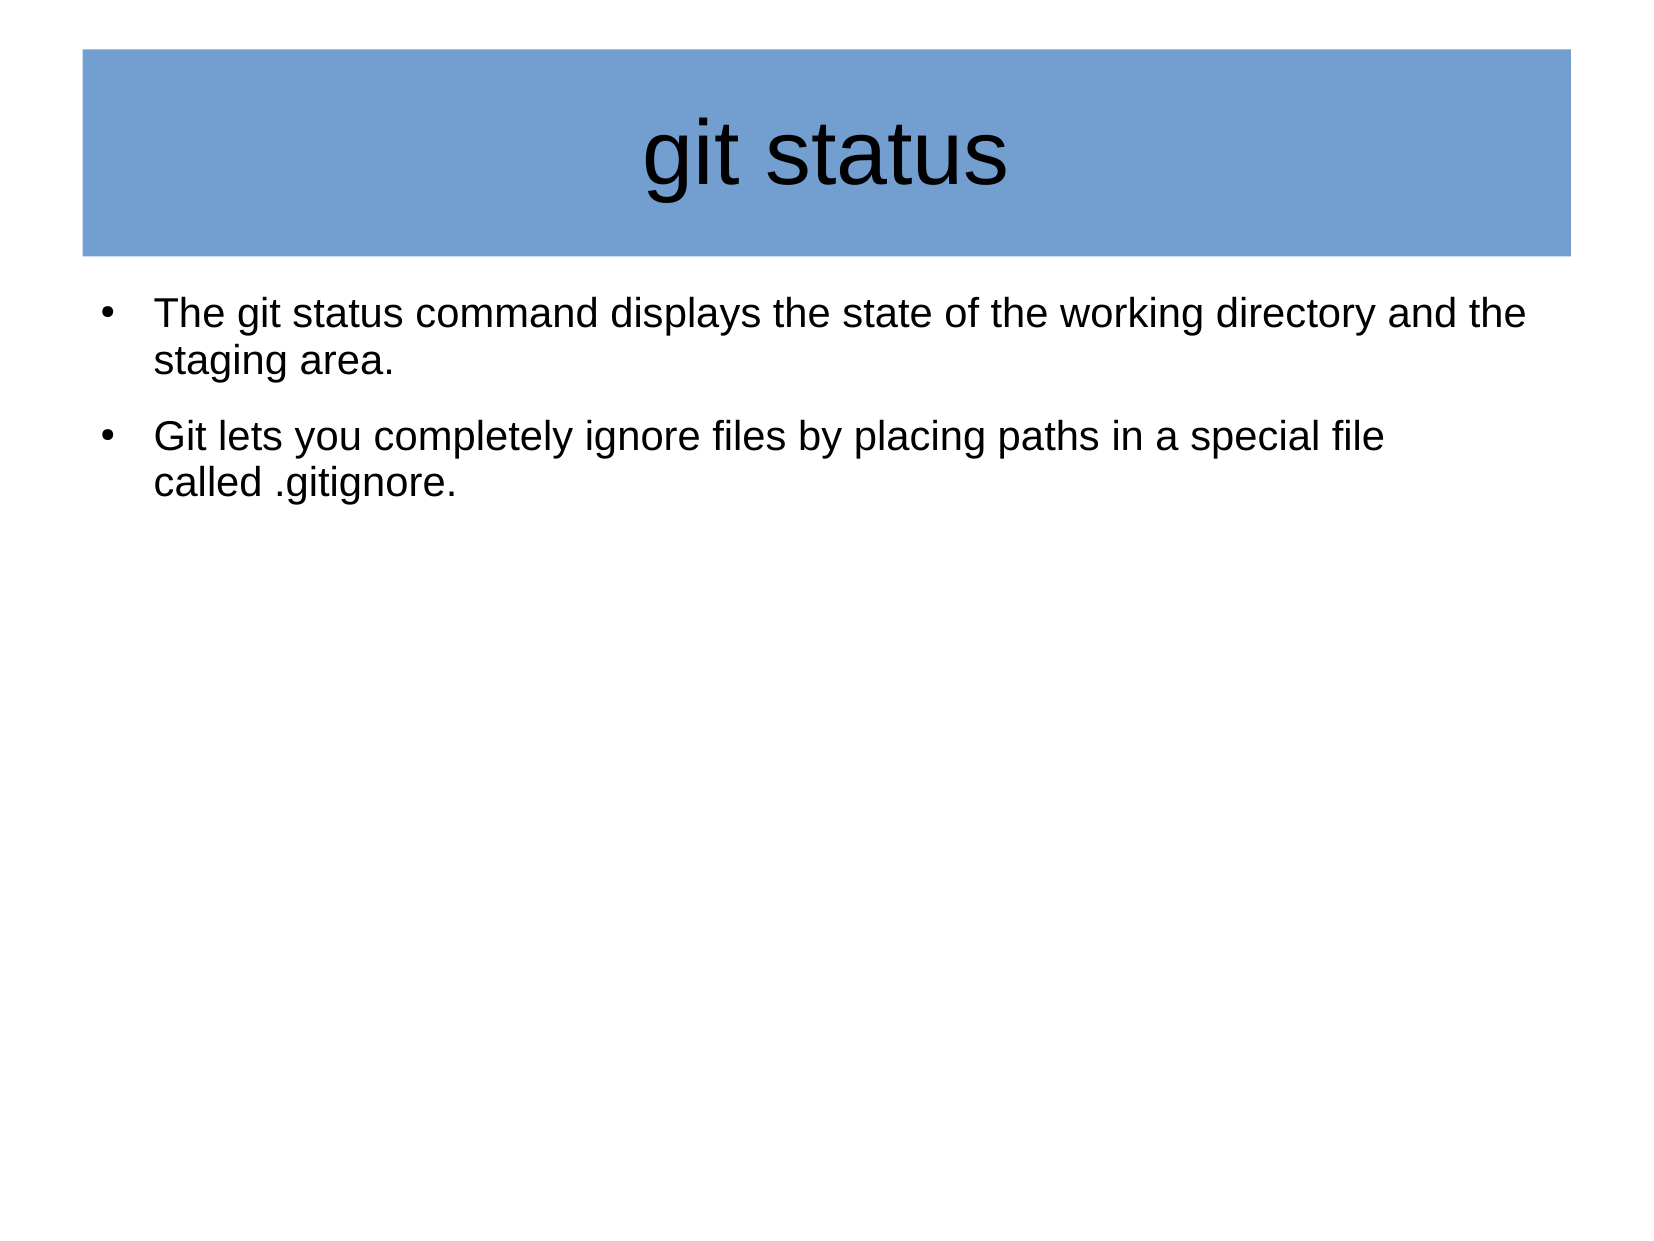

# git status
The git status command displays the state of the working directory and the staging area.
Git lets you completely ignore files by placing paths in a special file called .gitignore.